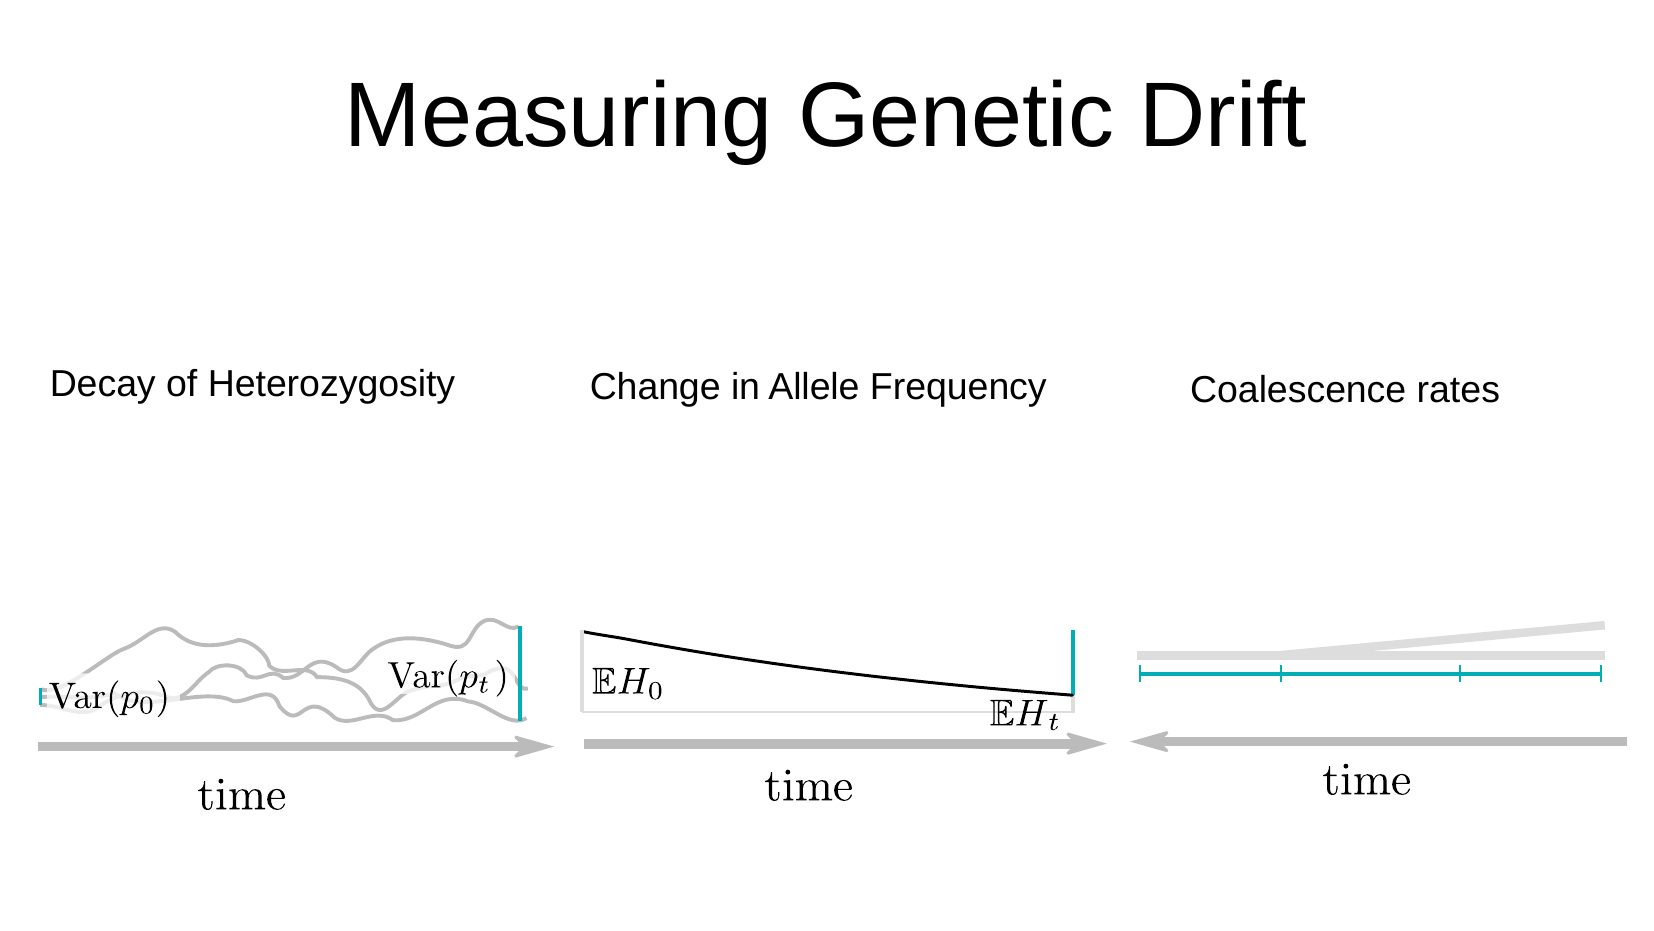

# Measuring Genetic Drift
Decay of Heterozygosity
Change in Allele Frequency
Coalescence rates